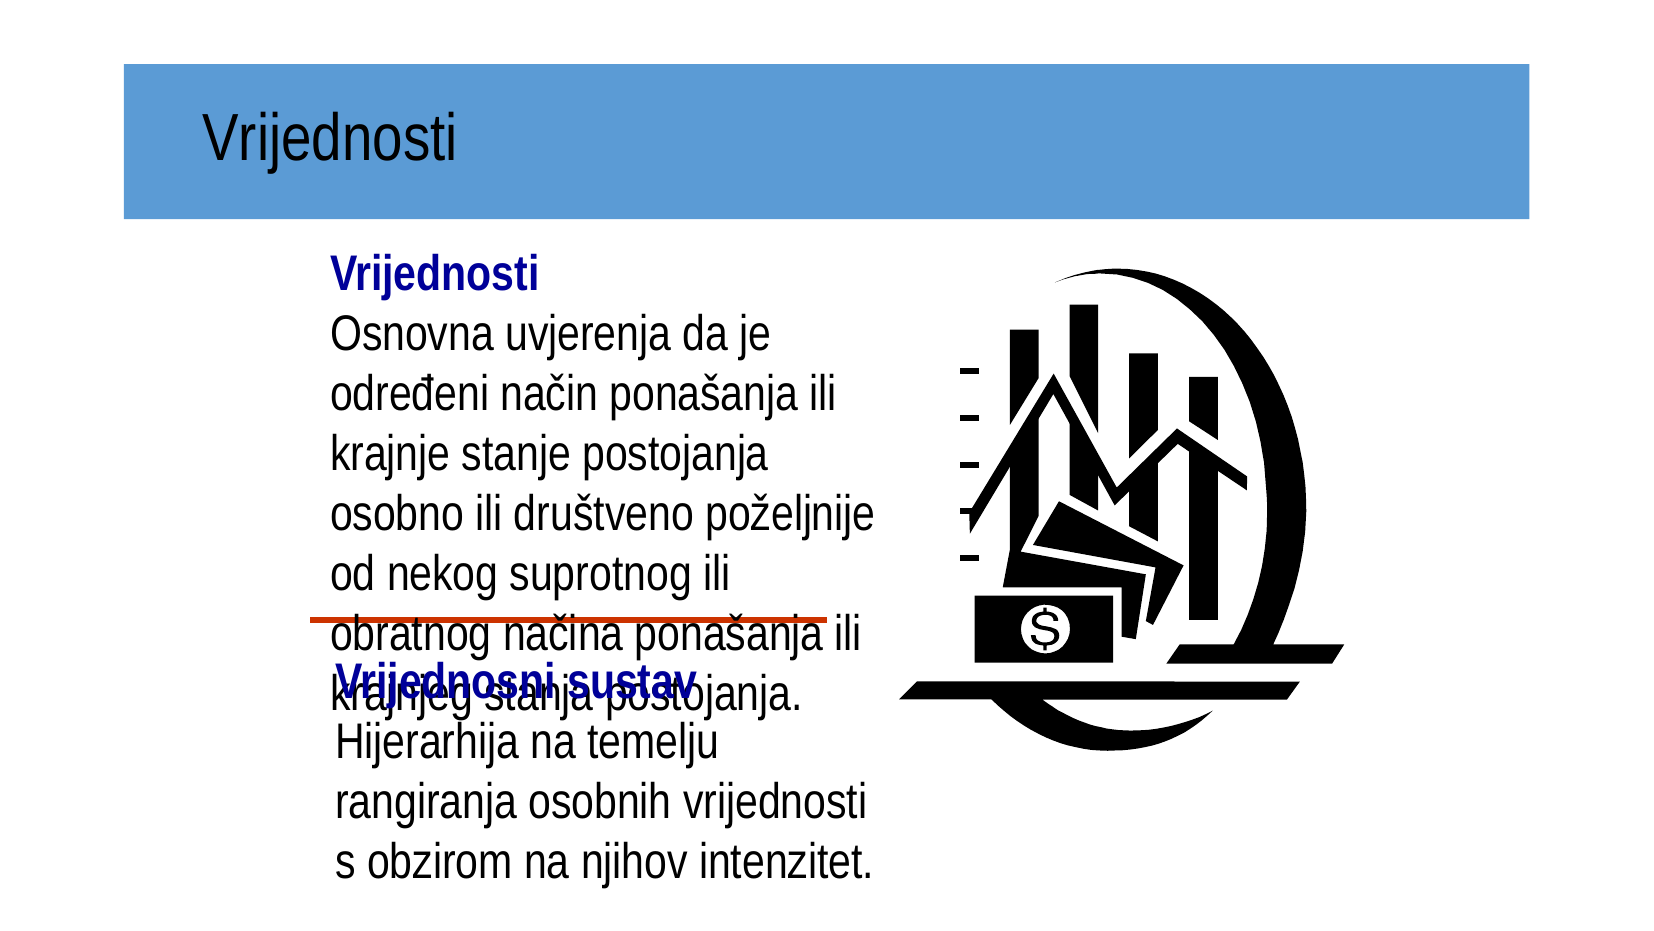

# Vrijednosti
Vrijednosti
Osnovna uvjerenja da je određeni način ponašanja ili krajnje stanje postojanja osobno ili društveno poželjnije od nekog suprotnog ili obratnog načina ponašanja ili krajnjeg stanja postojanja.
Vrijednosni sustav
Hijerarhija na temelju rangiranja osobnih vrijednosti s obzirom na njihov intenzitet.